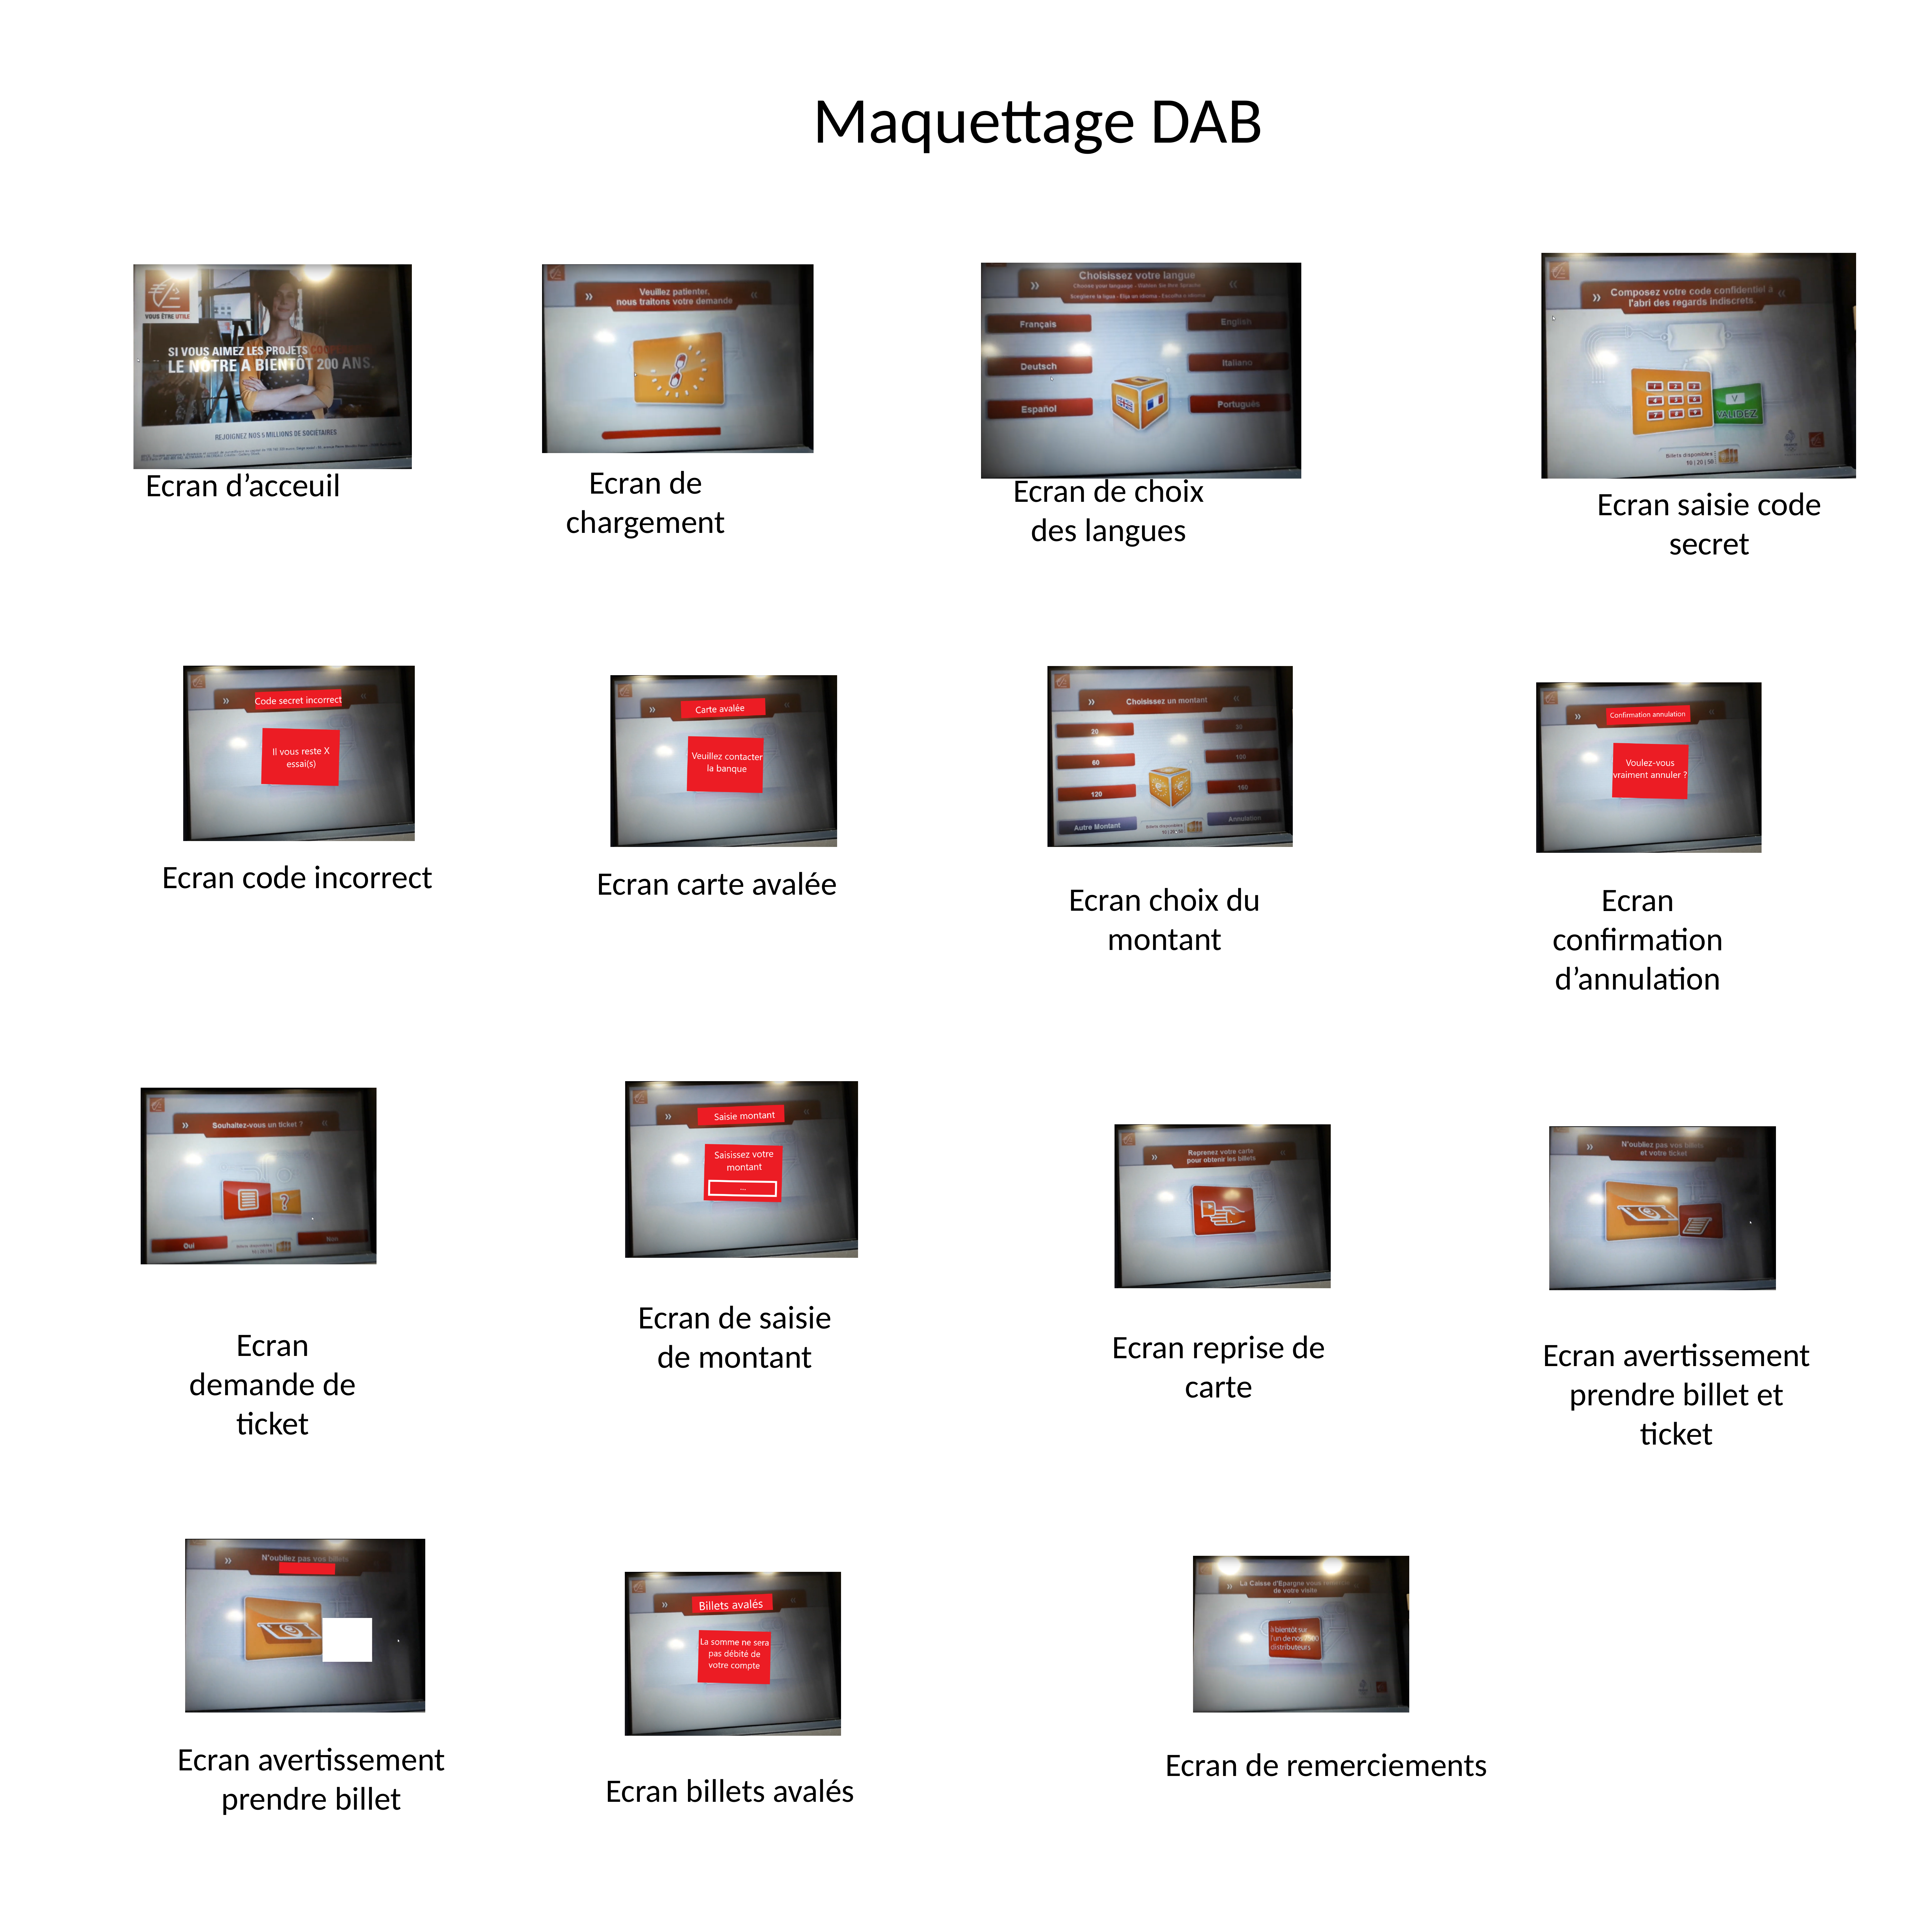

Maquettage DAB
Ecran de chargement
Ecran d’acceuil
Ecran de choix des langues
Ecran saisie code secret
Ecran code incorrect
Ecran carte avalée
Ecran choix du montant
Ecran confirmation d’annulation
Ecran de saisie de montant
Ecran demande de ticket
Ecran reprise de carte
Ecran avertissement prendre billet et ticket
Ecran avertissement prendre billet
Ecran de remerciements
Ecran billets avalés